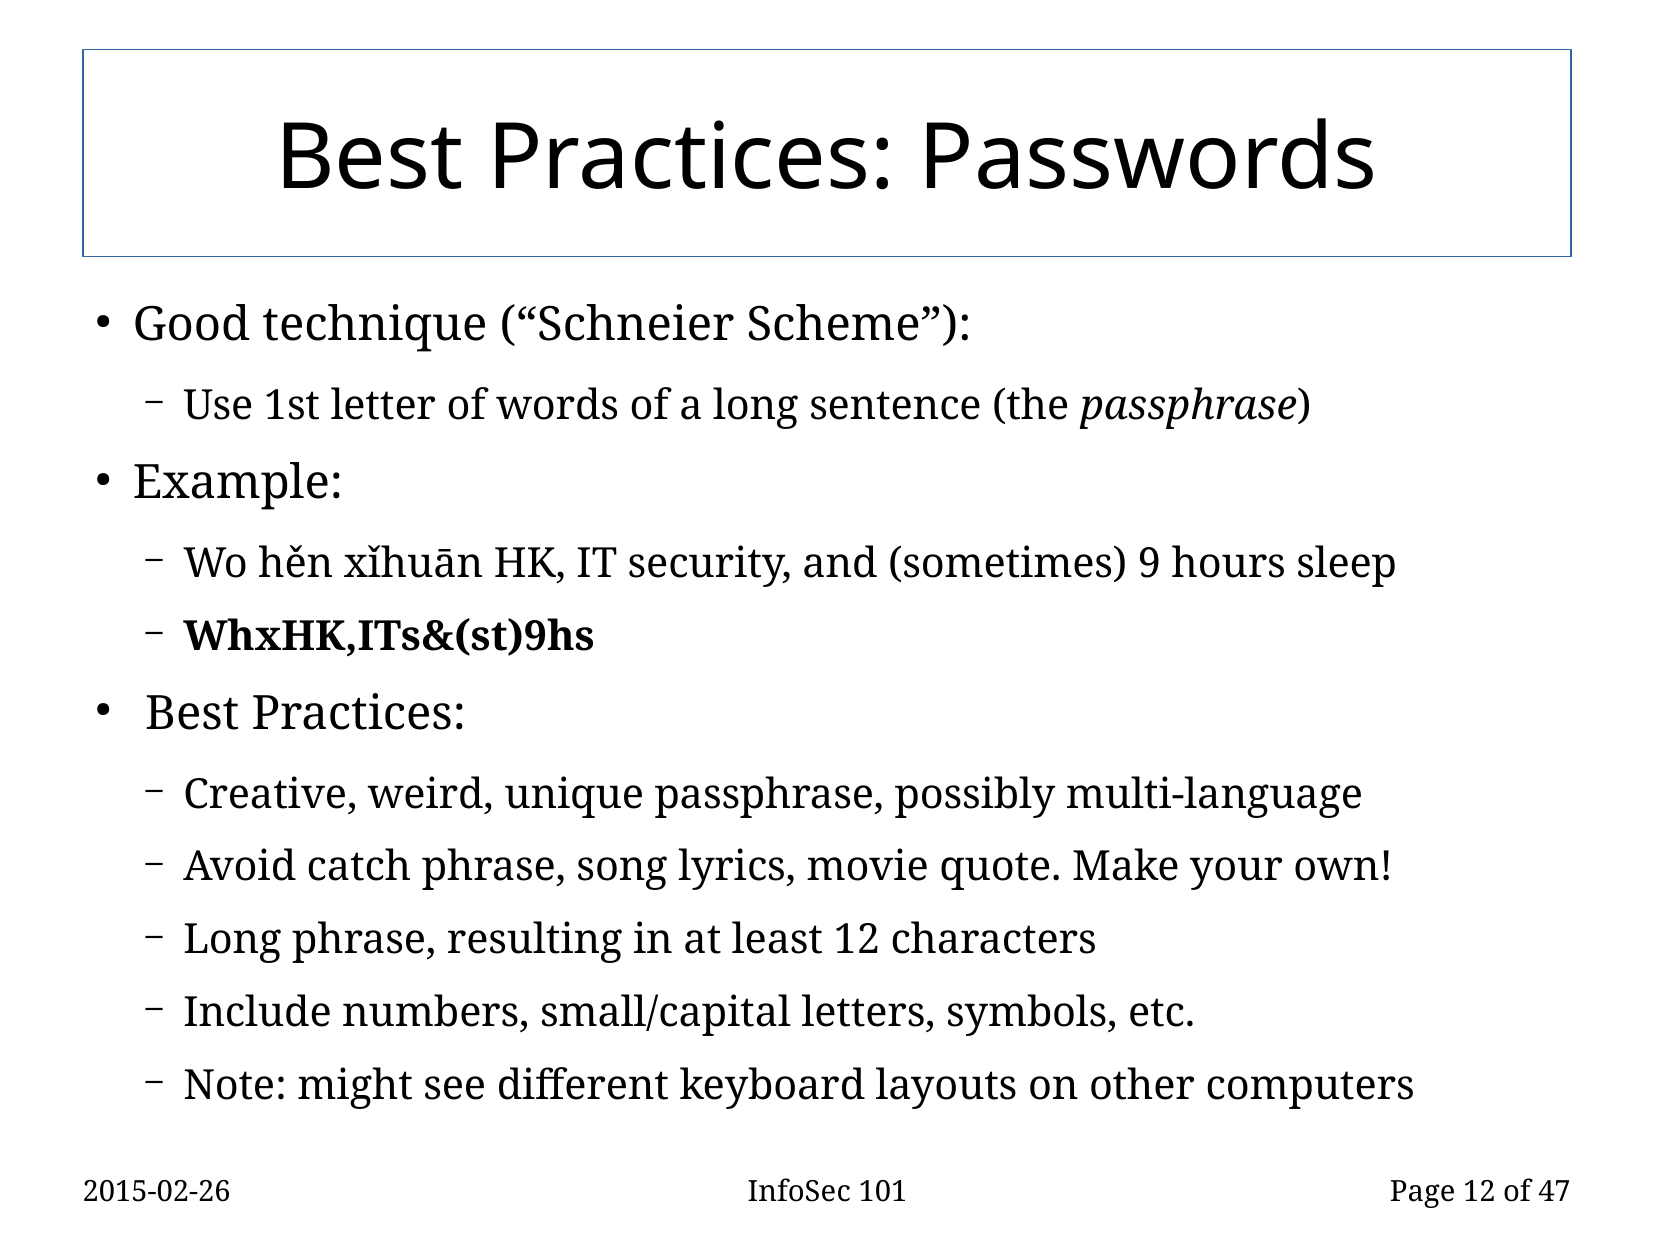

# Best Practices: Passwords
Good technique (“Schneier Scheme”):
Use 1st letter of words of a long sentence (the passphrase)
Example:
Wo hěn xǐhuān HK, IT security, and (sometimes) 9 hours sleep
WhxHK,ITs&(st)9hs
 Best Practices:
Creative, weird, unique passphrase, possibly multi-language
Avoid catch phrase, song lyrics, movie quote. Make your own!
Long phrase, resulting in at least 12 characters
Include numbers, small/capital letters, symbols, etc.
Note: might see different keyboard layouts on other computers
2015-02-26
InfoSec 101
12